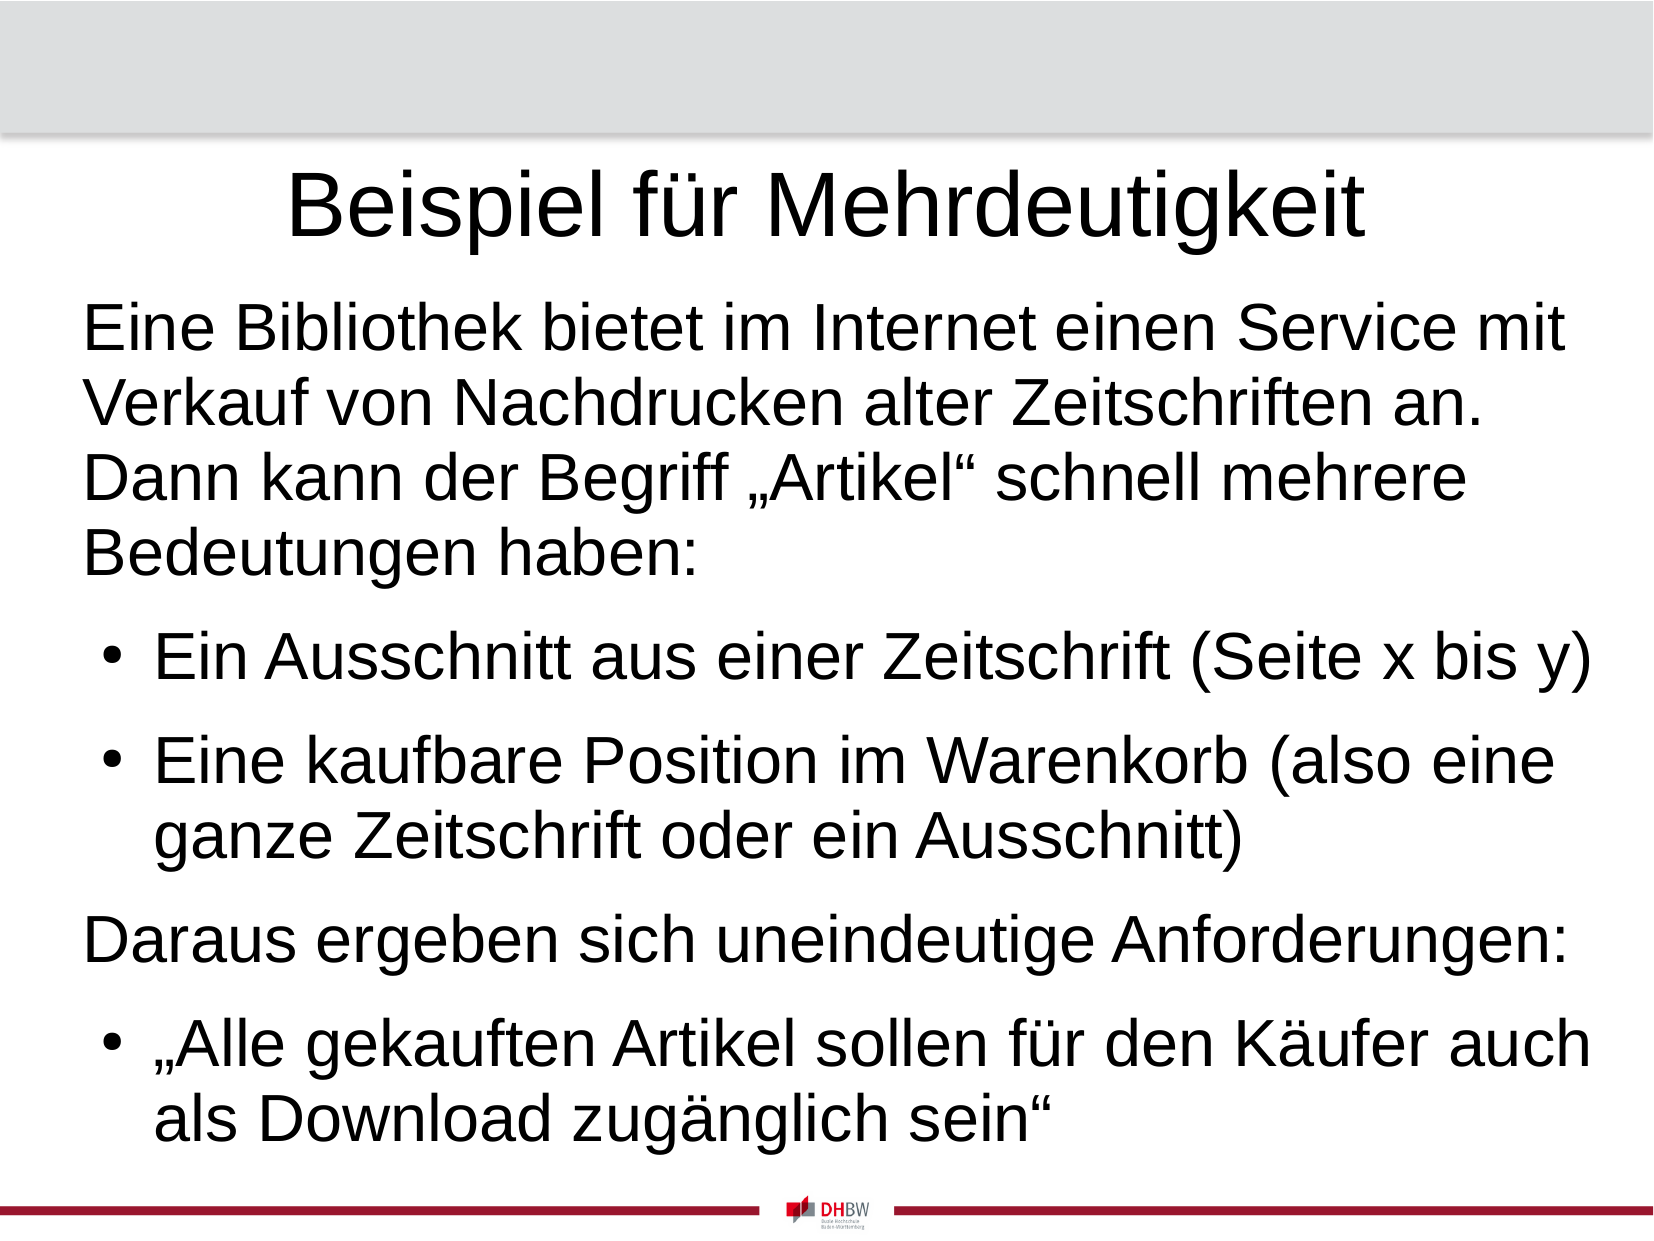

# Beispiel für Mehrdeutigkeit
Eine Bibliothek bietet im Internet einen Service mit Verkauf von Nachdrucken alter Zeitschriften an. Dann kann der Begriff „Artikel“ schnell mehrere Bedeutungen haben:
Ein Ausschnitt aus einer Zeitschrift (Seite x bis y)
Eine kaufbare Position im Warenkorb (also eine ganze Zeitschrift oder ein Ausschnitt)
Daraus ergeben sich uneindeutige Anforderungen:
„Alle gekauften Artikel sollen für den Käufer auch als Download zugänglich sein“